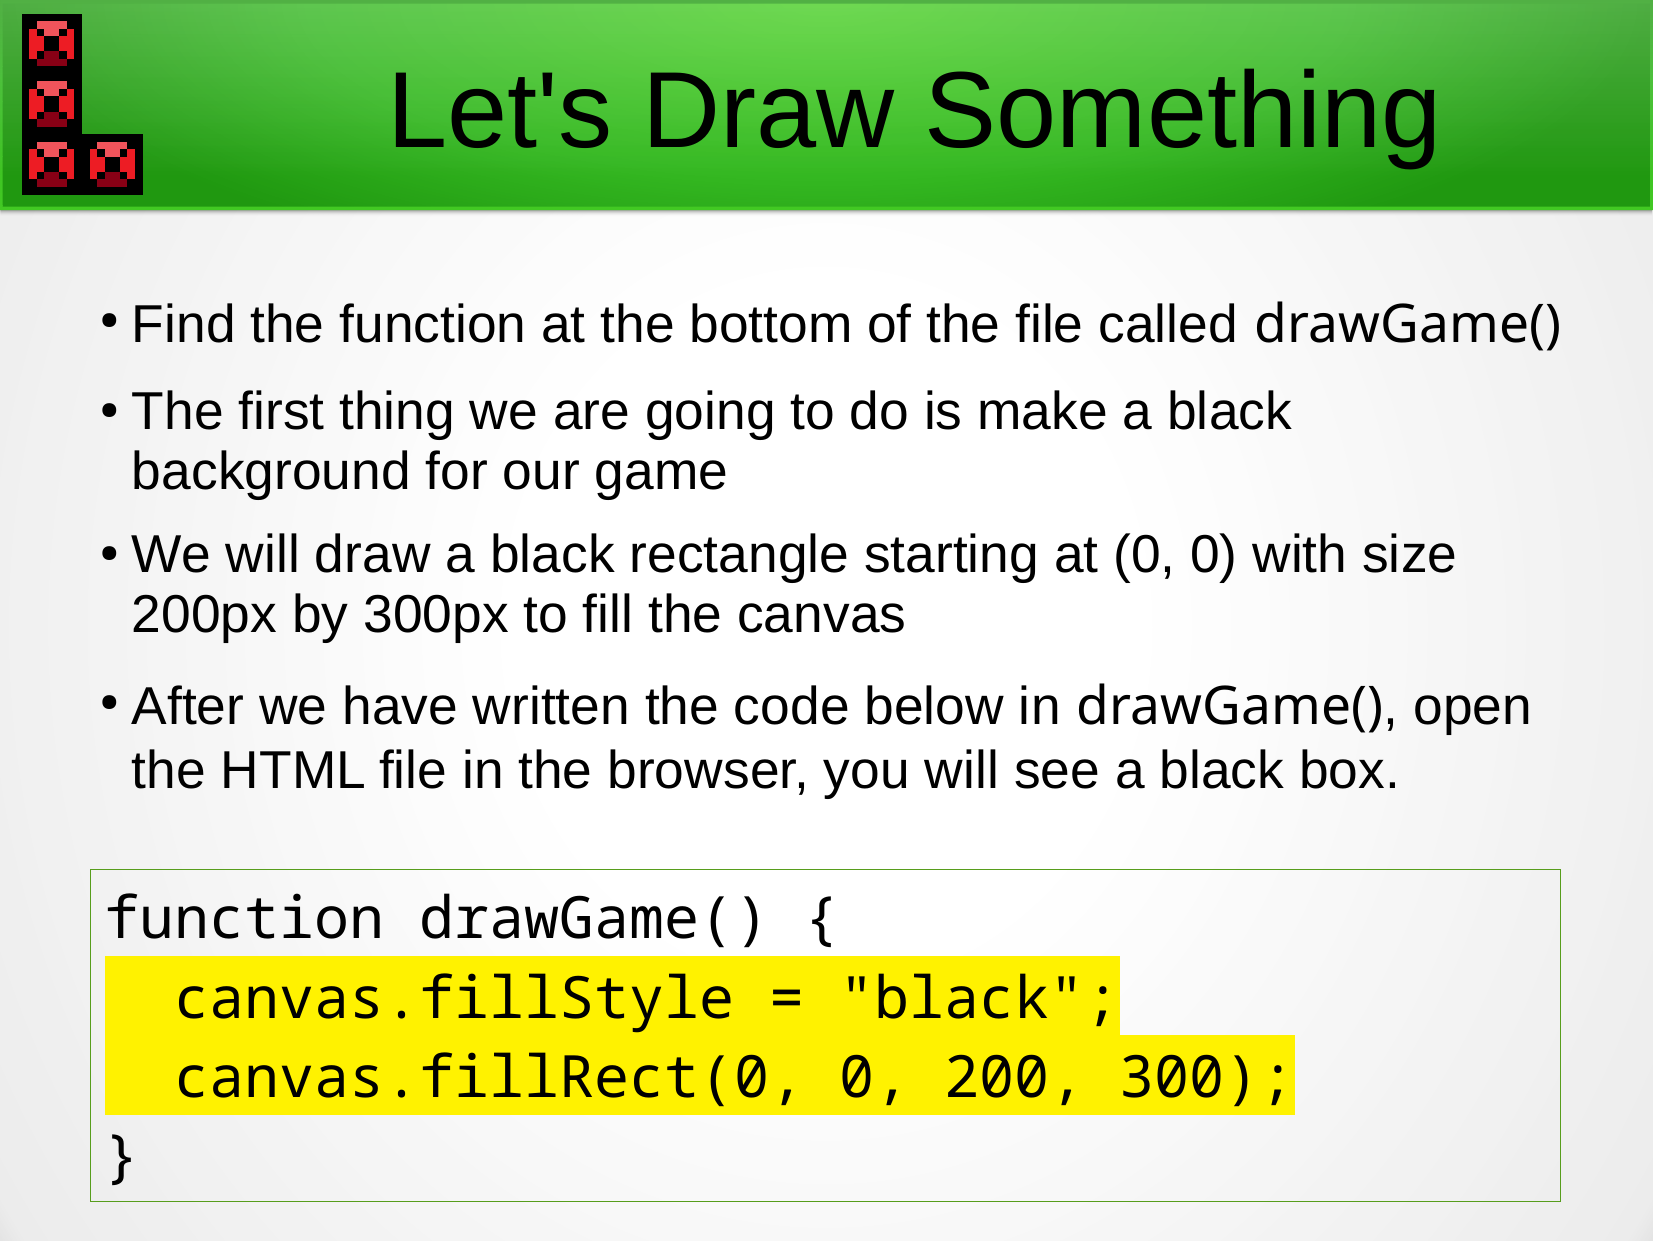

# Let's Draw Something
Find the function at the bottom of the file called drawGame()
The first thing we are going to do is make a black background for our game
We will draw a black rectangle starting at (0, 0) with size 200px by 300px to fill the canvas
After we have written the code below in drawGame(), open the HTML file in the browser, you will see a black box.
function drawGame() {
 canvas.fillStyle = "black";
 canvas.fillRect(0, 0, 200, 300);
}